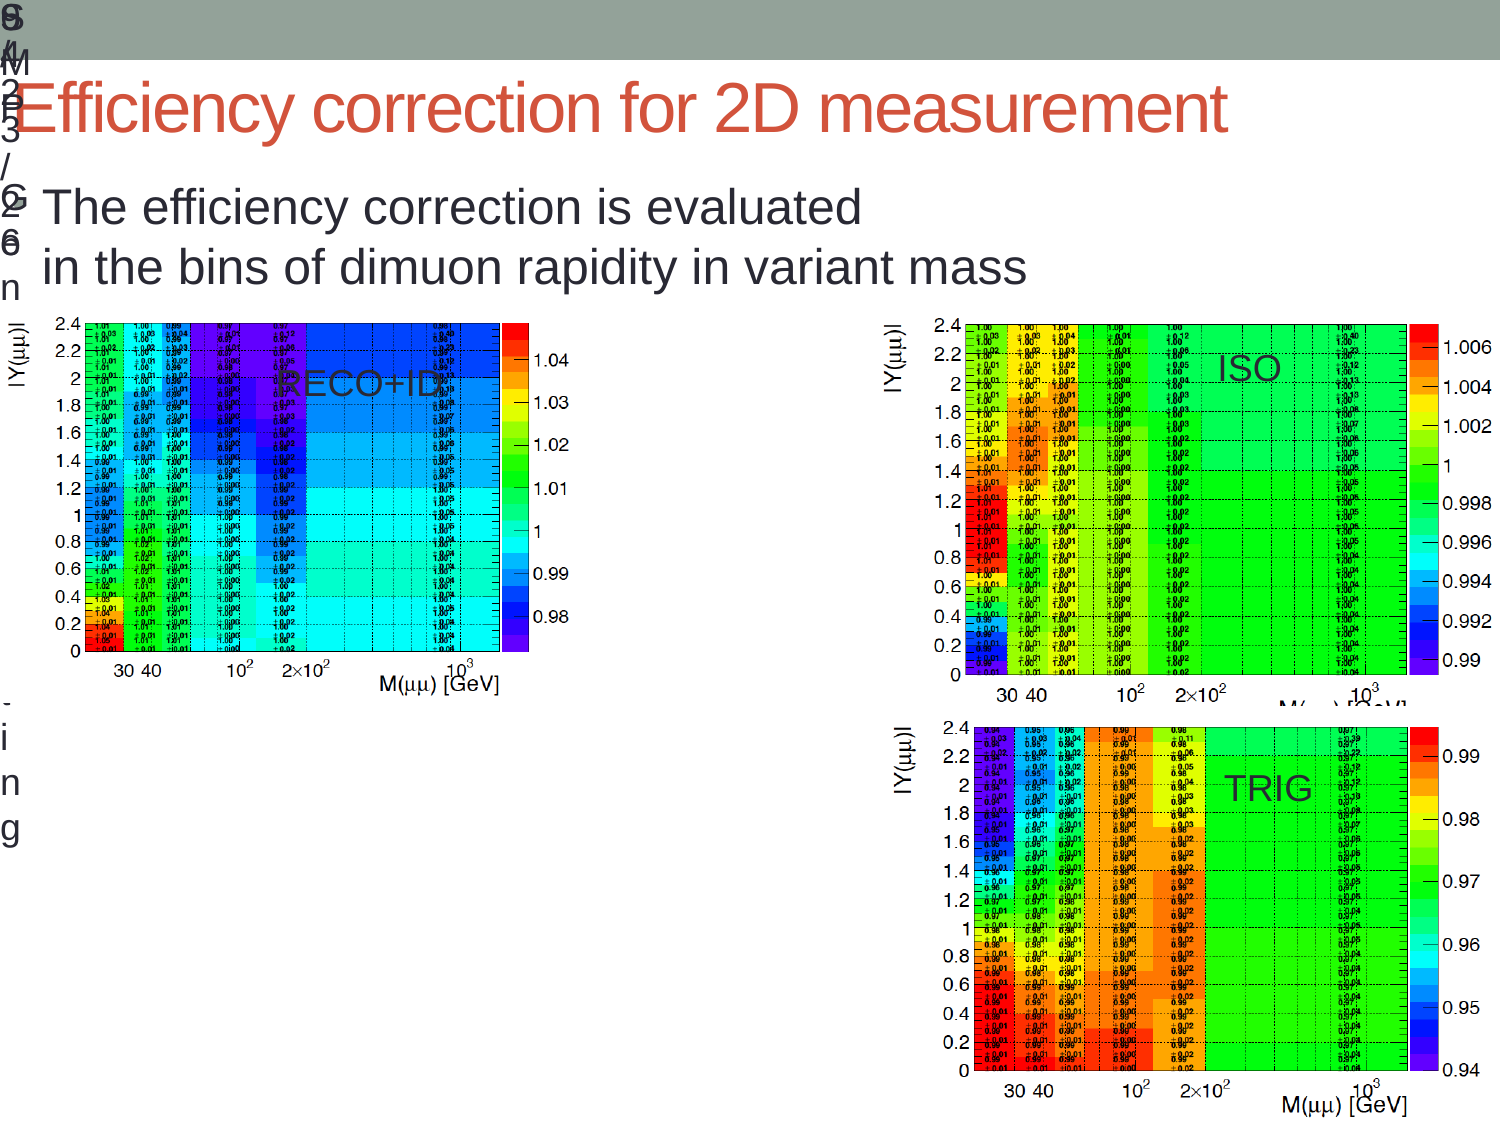

SMP General Meeting
# Efficiency correction for 2D measurement
The efficiency correction is evaluated
in the bins of dimuon rapidity in variant mass
ISO
RECO+ID
TRIG